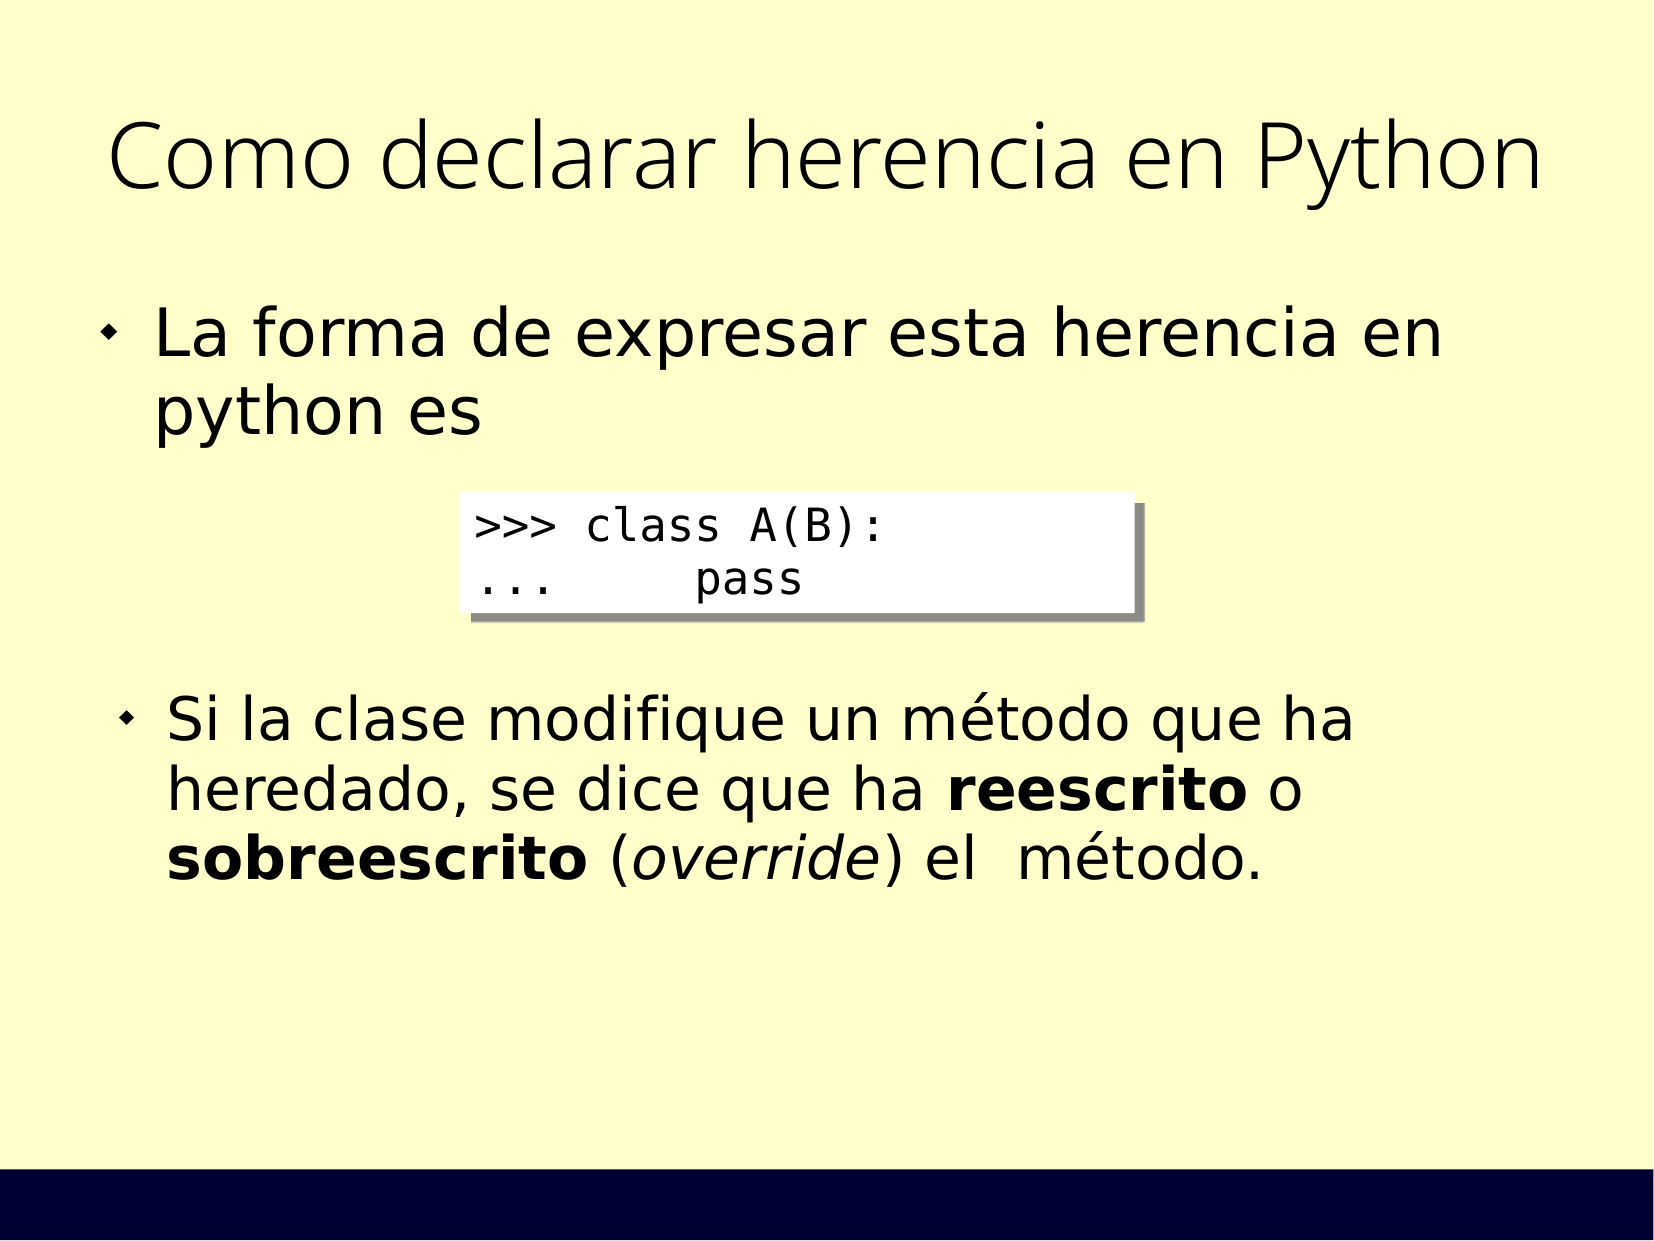

# Como declarar herencia en Python
La forma de expresar esta herencia en python es
>>> class A(B):
... pass
Si la clase modifique un método que ha heredado, se dice que ha reescrito o sobreescrito (override) el método.